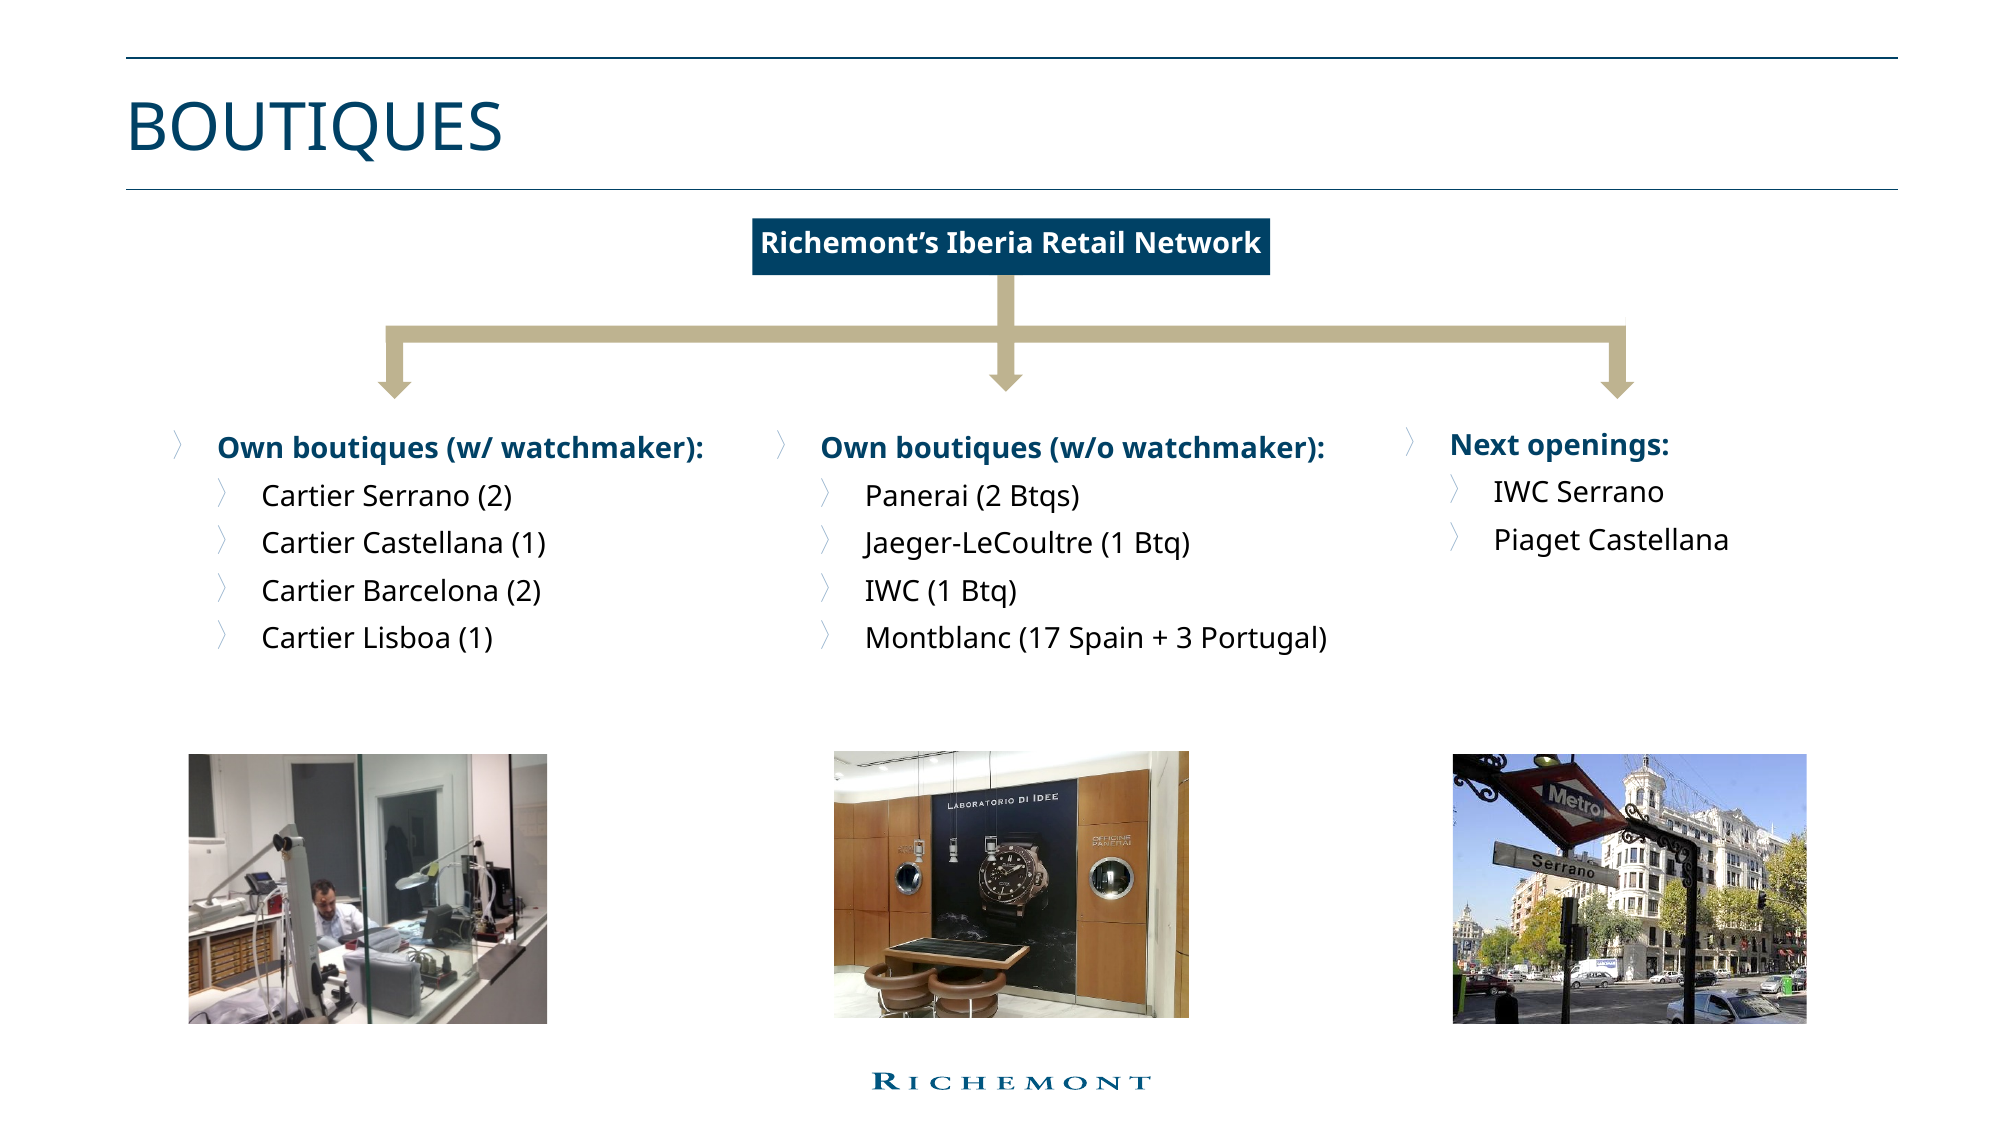

# Boutiques
Richemont’s Iberia Retail Network
Next openings:
IWC Serrano
Piaget Castellana
Own boutiques (w/ watchmaker):
Cartier Serrano (2)
Cartier Castellana (1)
Cartier Barcelona (2)
Cartier Lisboa (1)
Own boutiques (w/o watchmaker):
Panerai (2 Btqs)
Jaeger-LeCoultre (1 Btq)
IWC (1 Btq)
Montblanc (17 Spain + 3 Portugal)